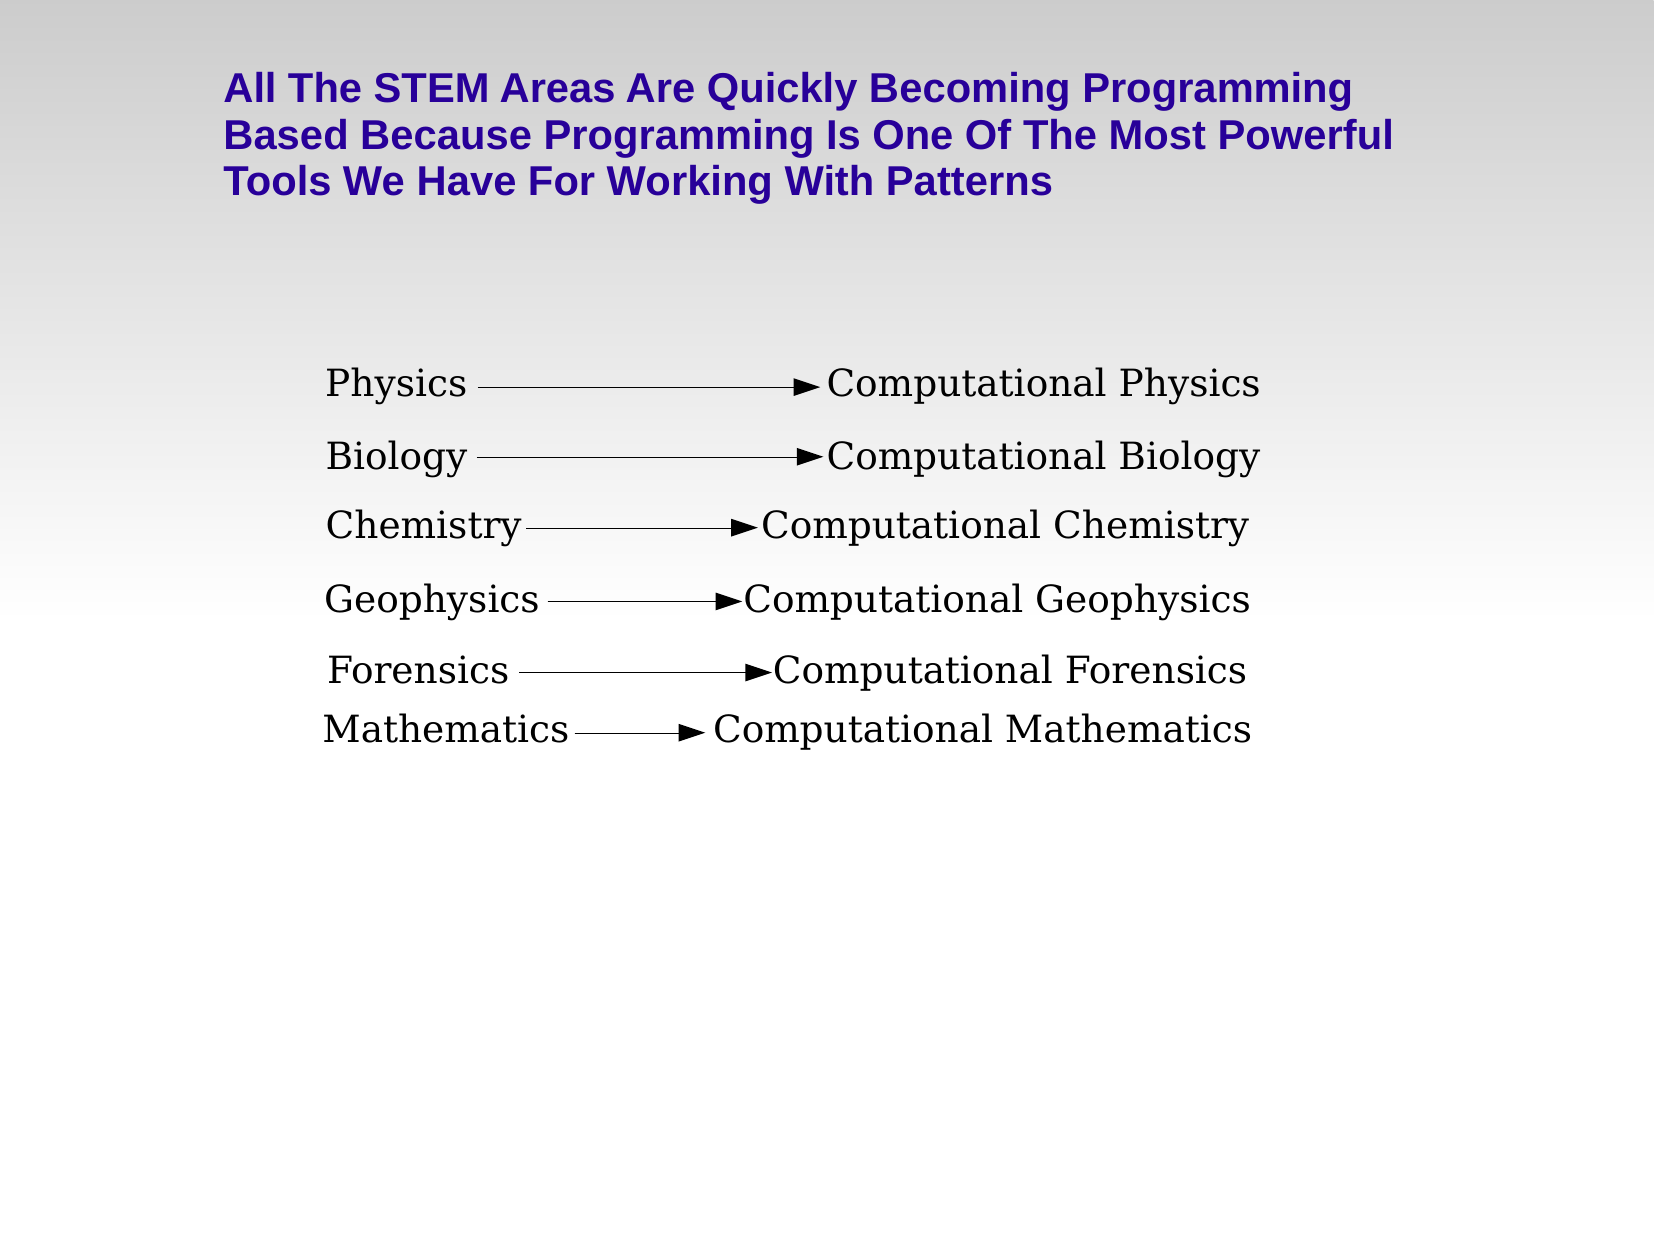

All The STEM Areas Are Quickly Becoming Programming Based Because Programming Is One Of The Most Powerful Tools We Have For Working With Patterns